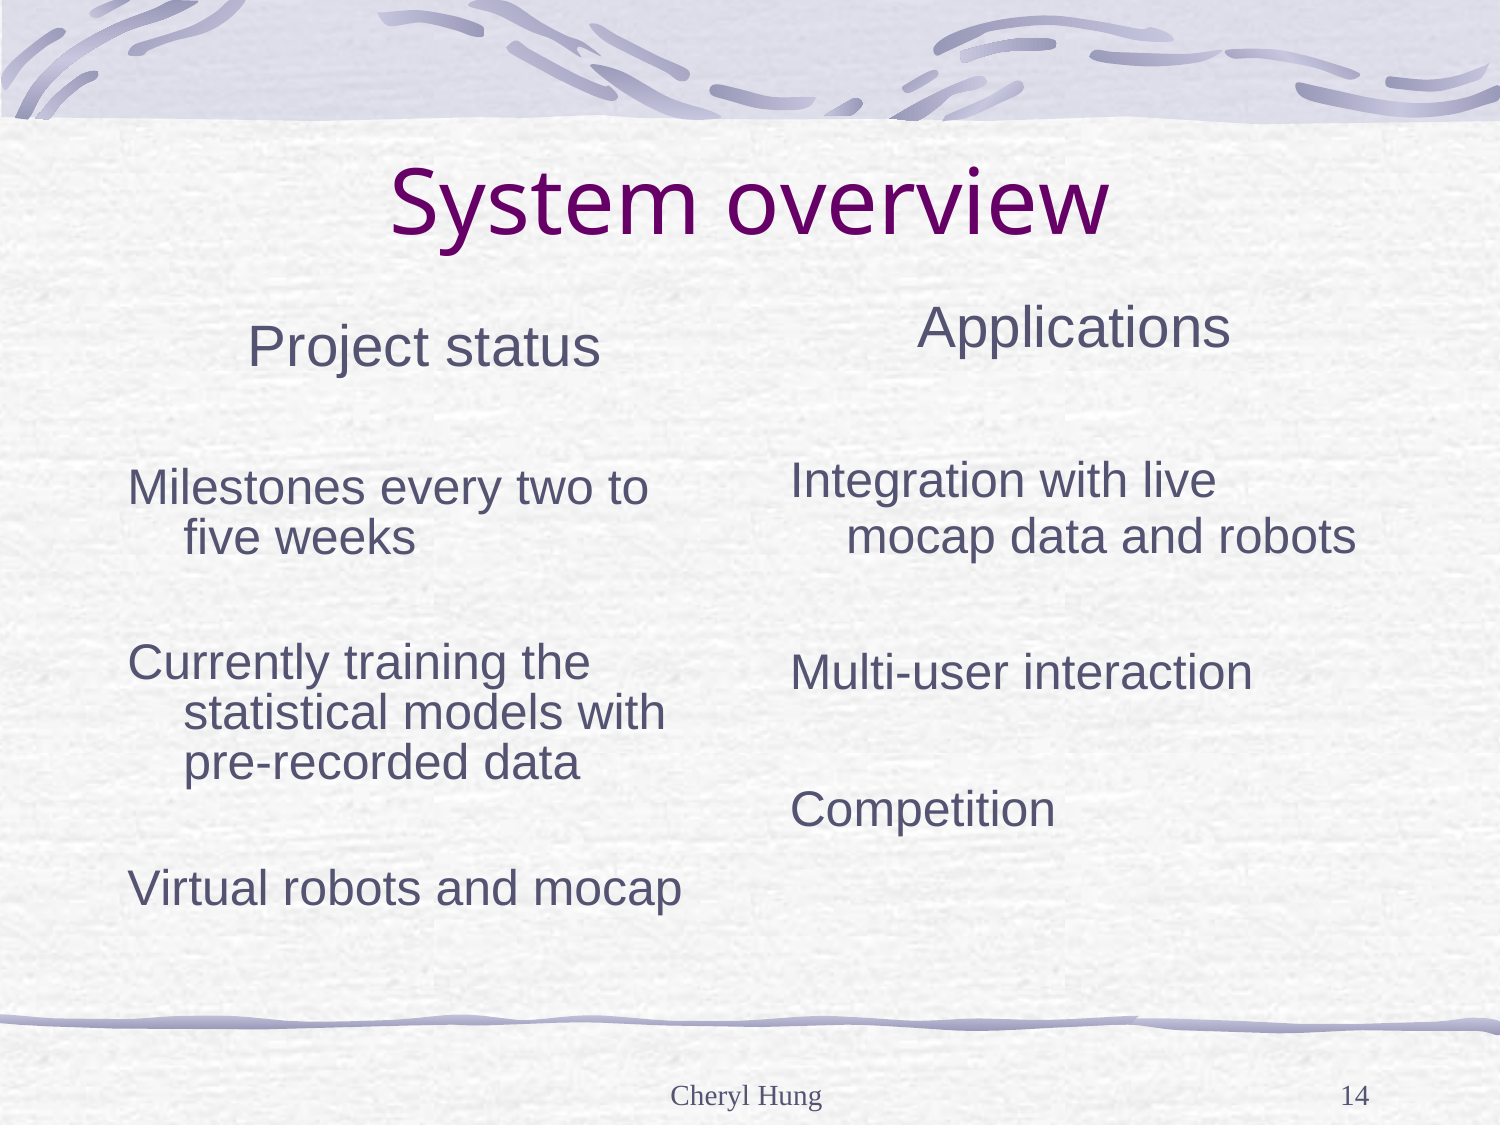

# System overview
Applications
Integration with live mocap data and robots
Multi-user interaction
Competition
Project status
Milestones every two to five weeks
Currently training the statistical models with pre-recorded data
Virtual robots and mocap
Cheryl Hung
14